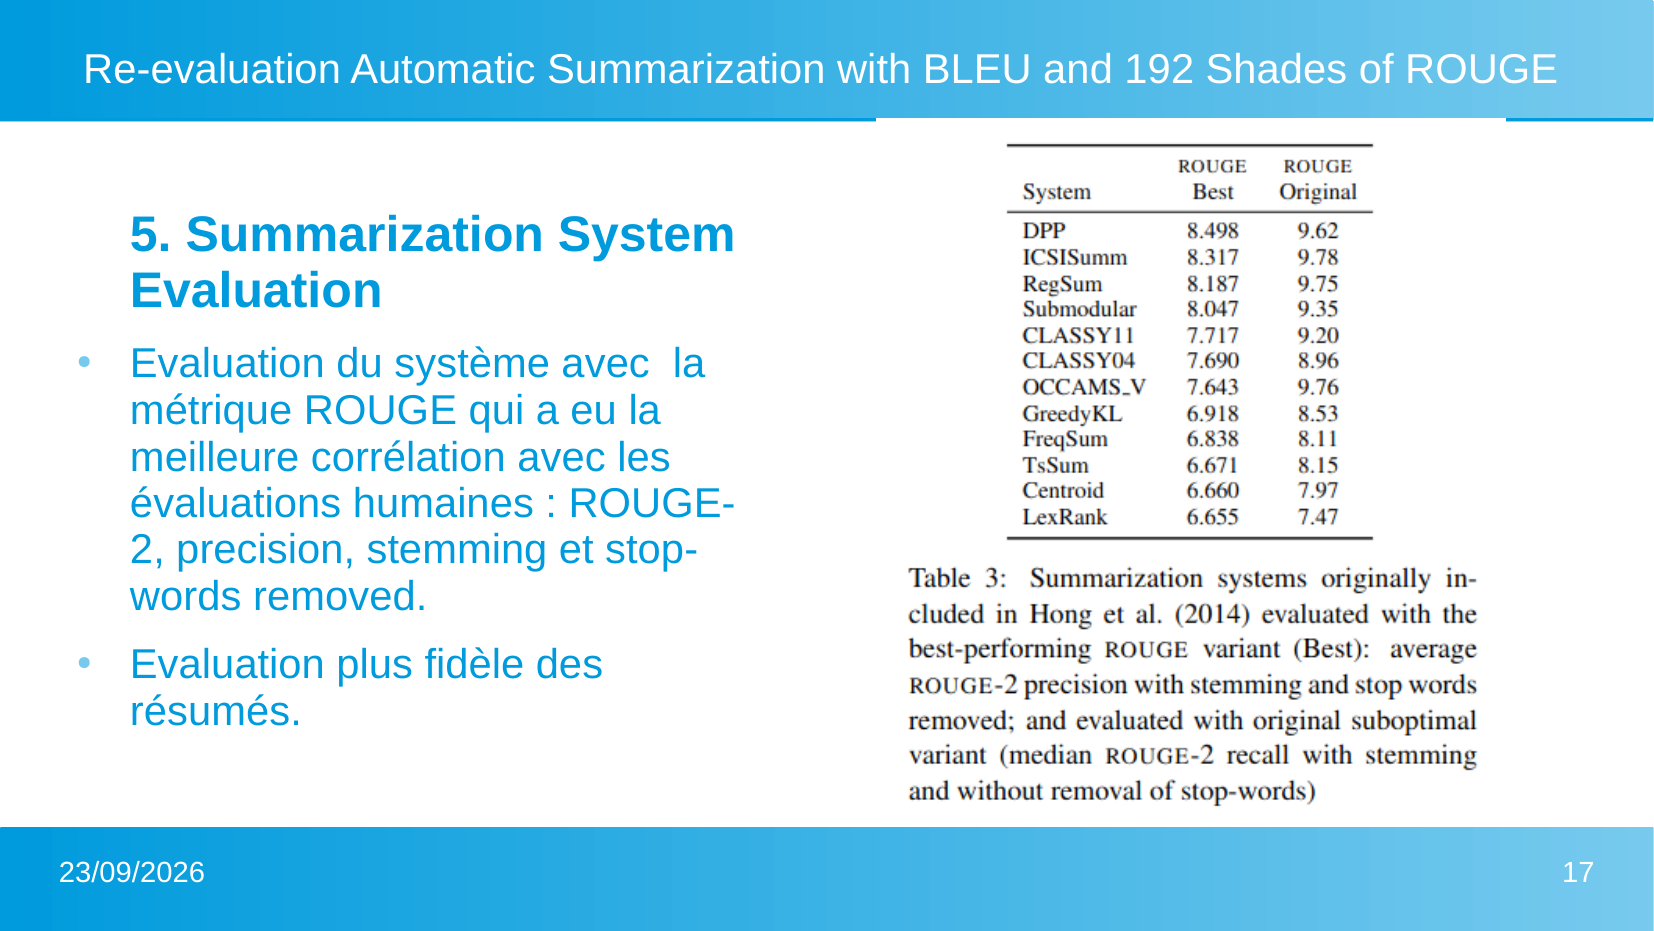

# Re-evaluation Automatic Summarization with BLEU and 192 Shades of ROUGE
5. Summarization System Evaluation
Evaluation du système avec la métrique ROUGE qui a eu la meilleure corrélation avec les évaluations humaines : ROUGE-2, precision, stemming et stop-words removed.
Evaluation plus fidèle des résumés.
17